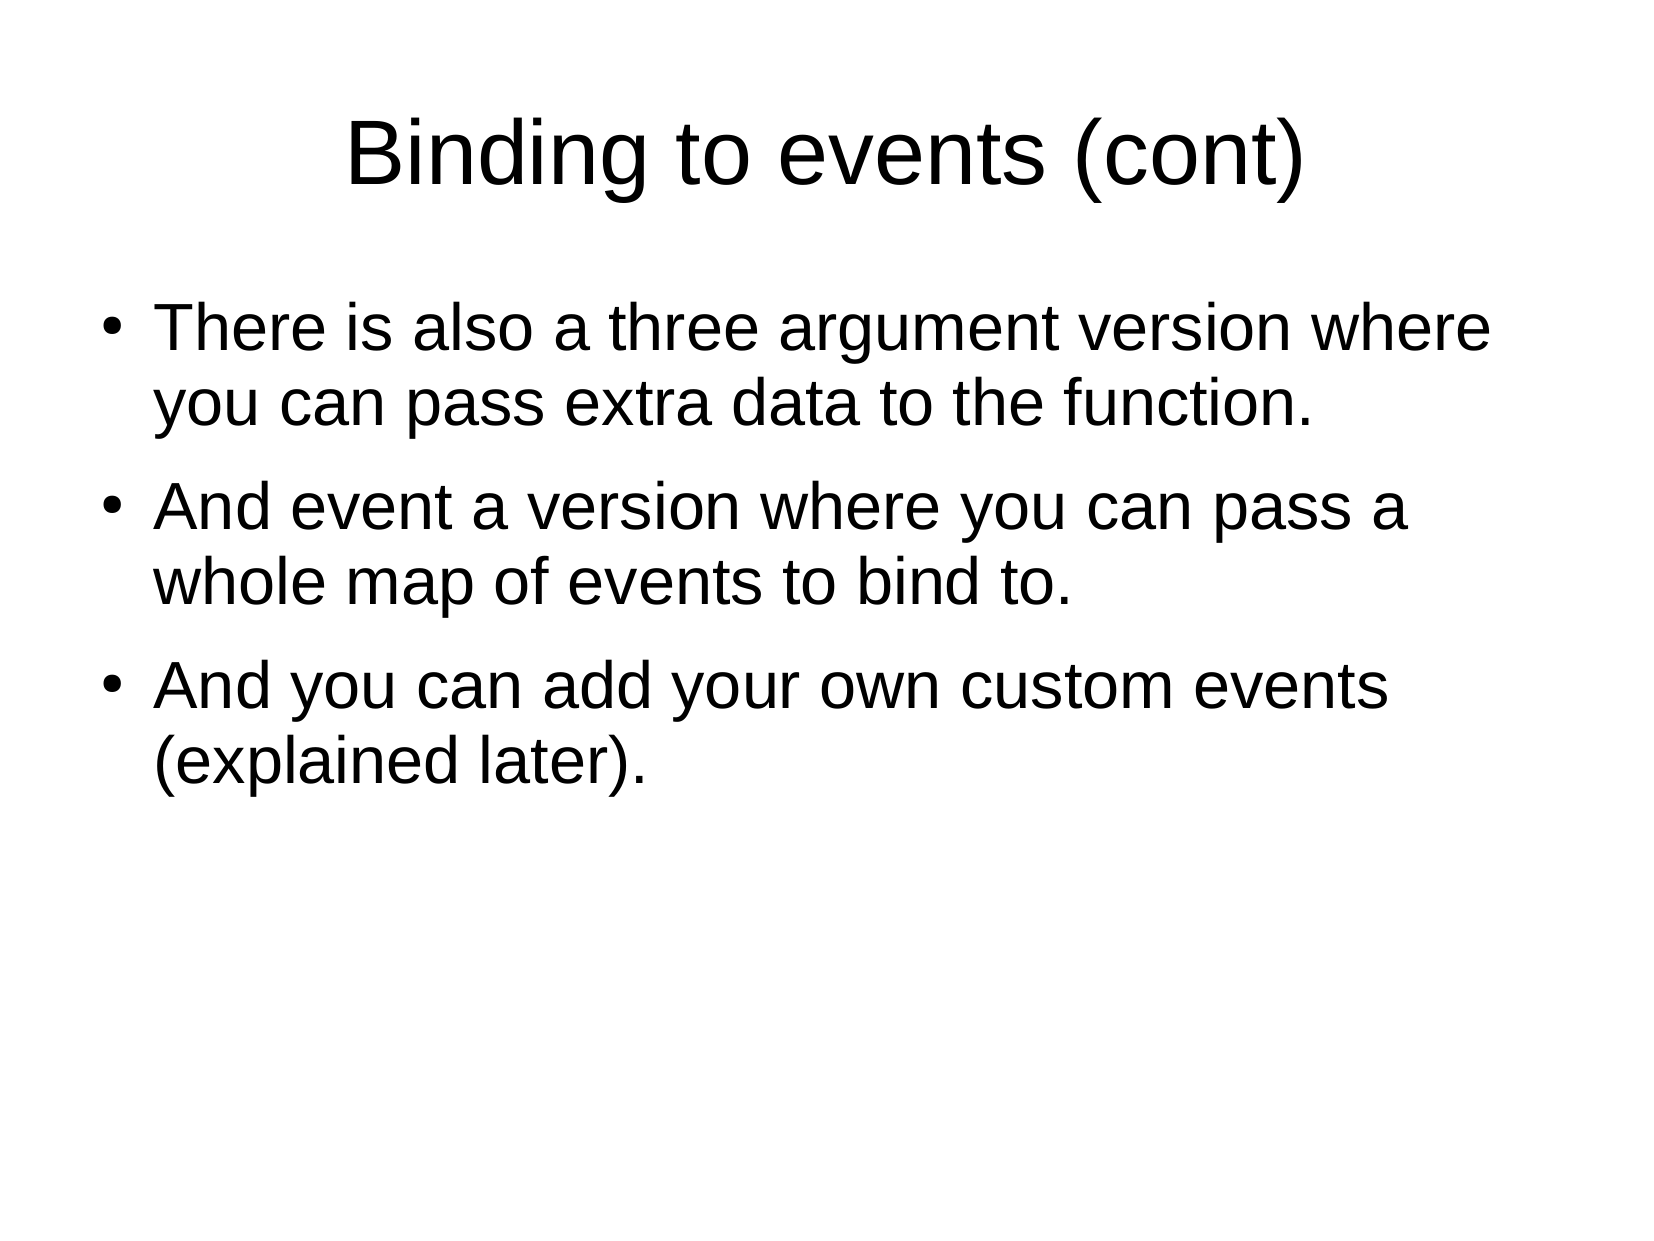

# Binding to events (cont)
There is also a three argument version where you can pass extra data to the function.
And event a version where you can pass a whole map of events to bind to.
And you can add your own custom events (explained later).